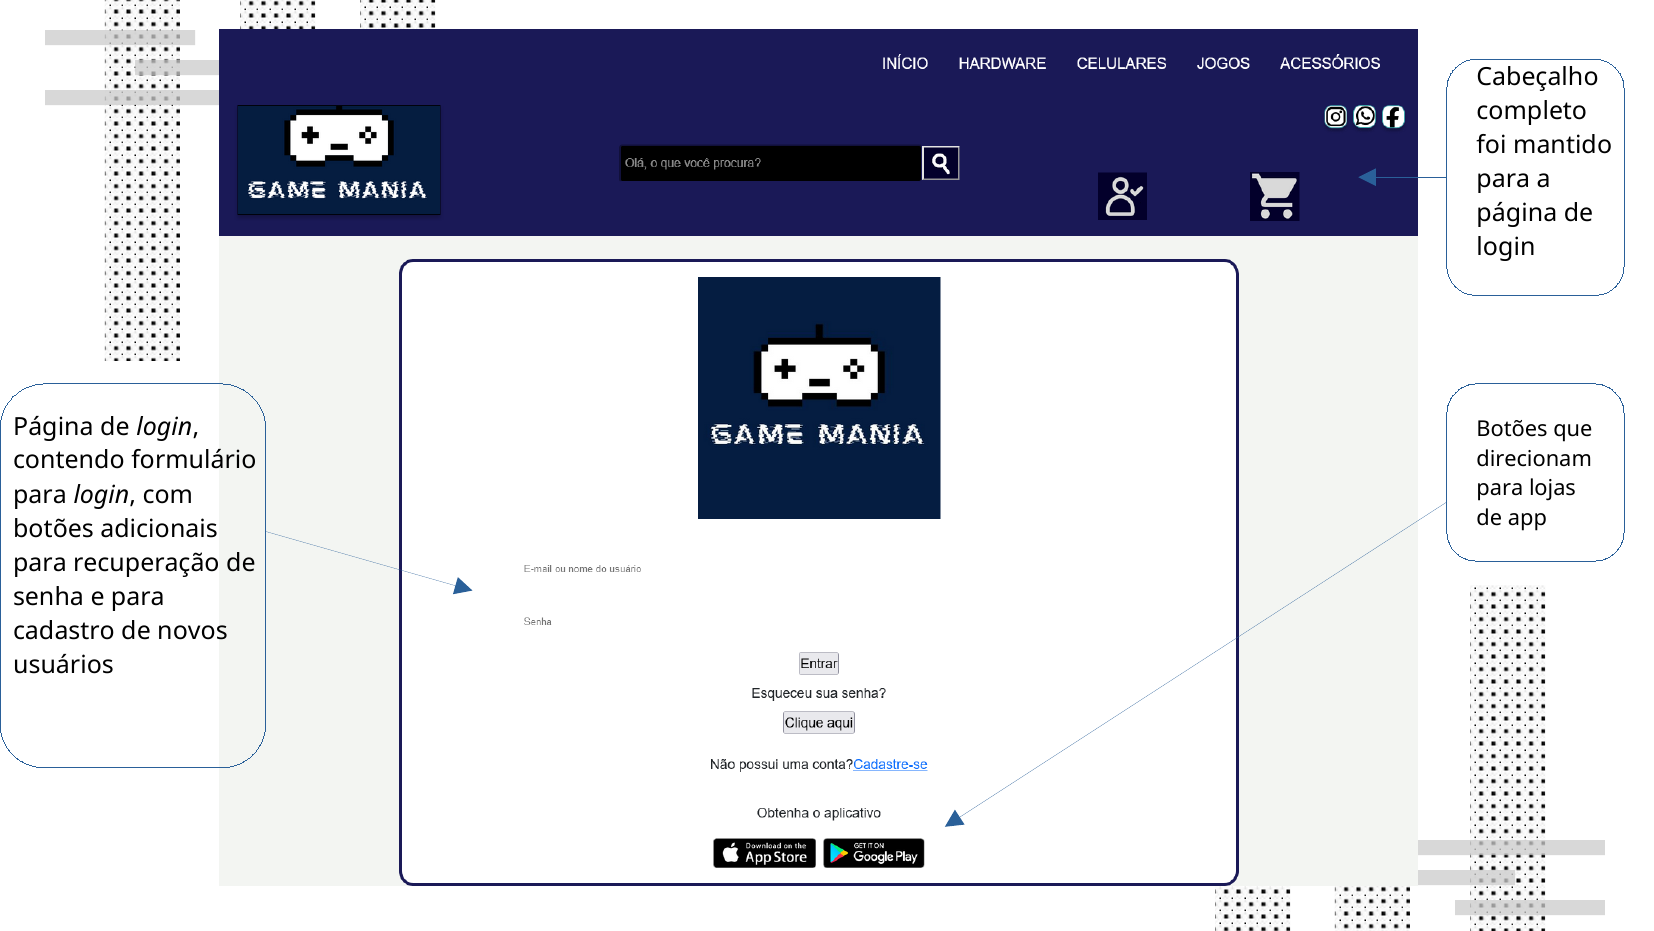

Cabeçalho completo foi mantido para a página de login
Página de login, contendo formulário para login, com botões adicionais para recuperação de senha e para cadastro de novos usuários
Botões que direcionam para lojas de app